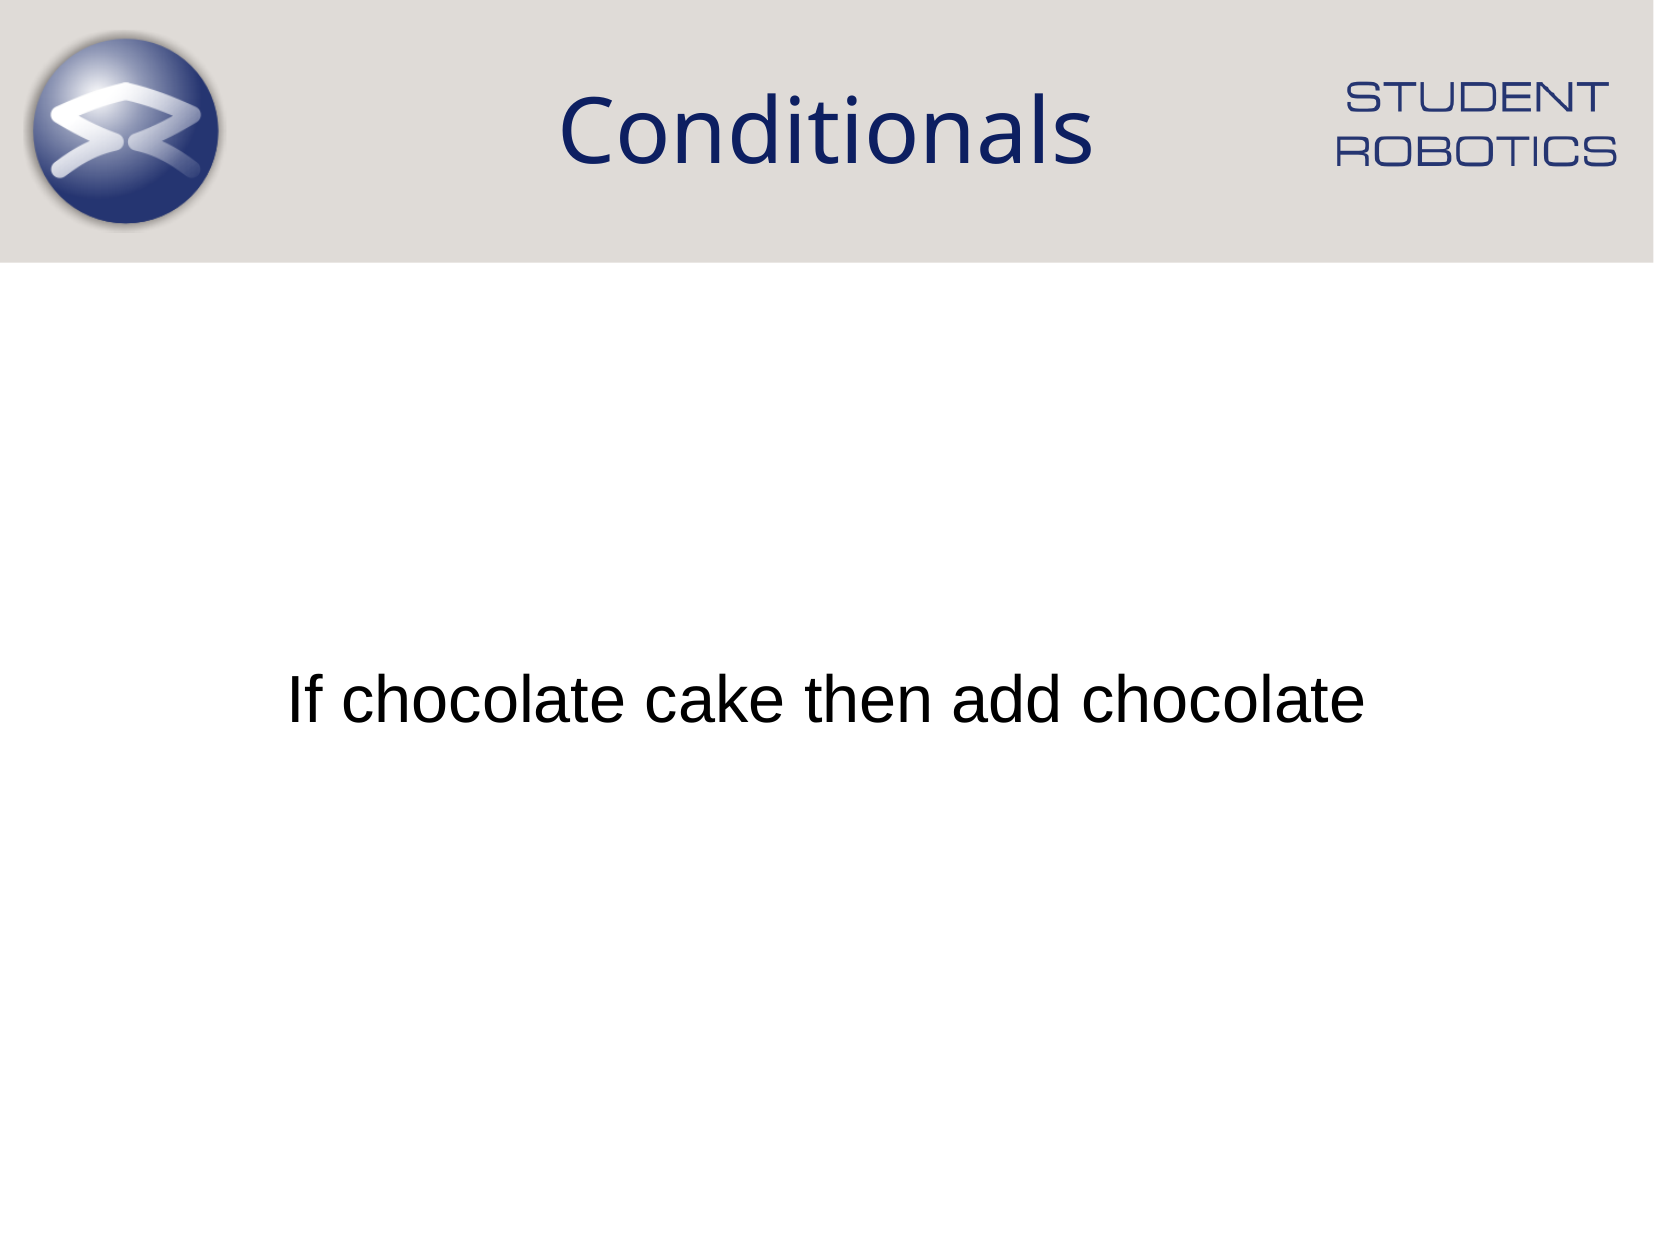

# Conditionals
If chocolate cake then add chocolate